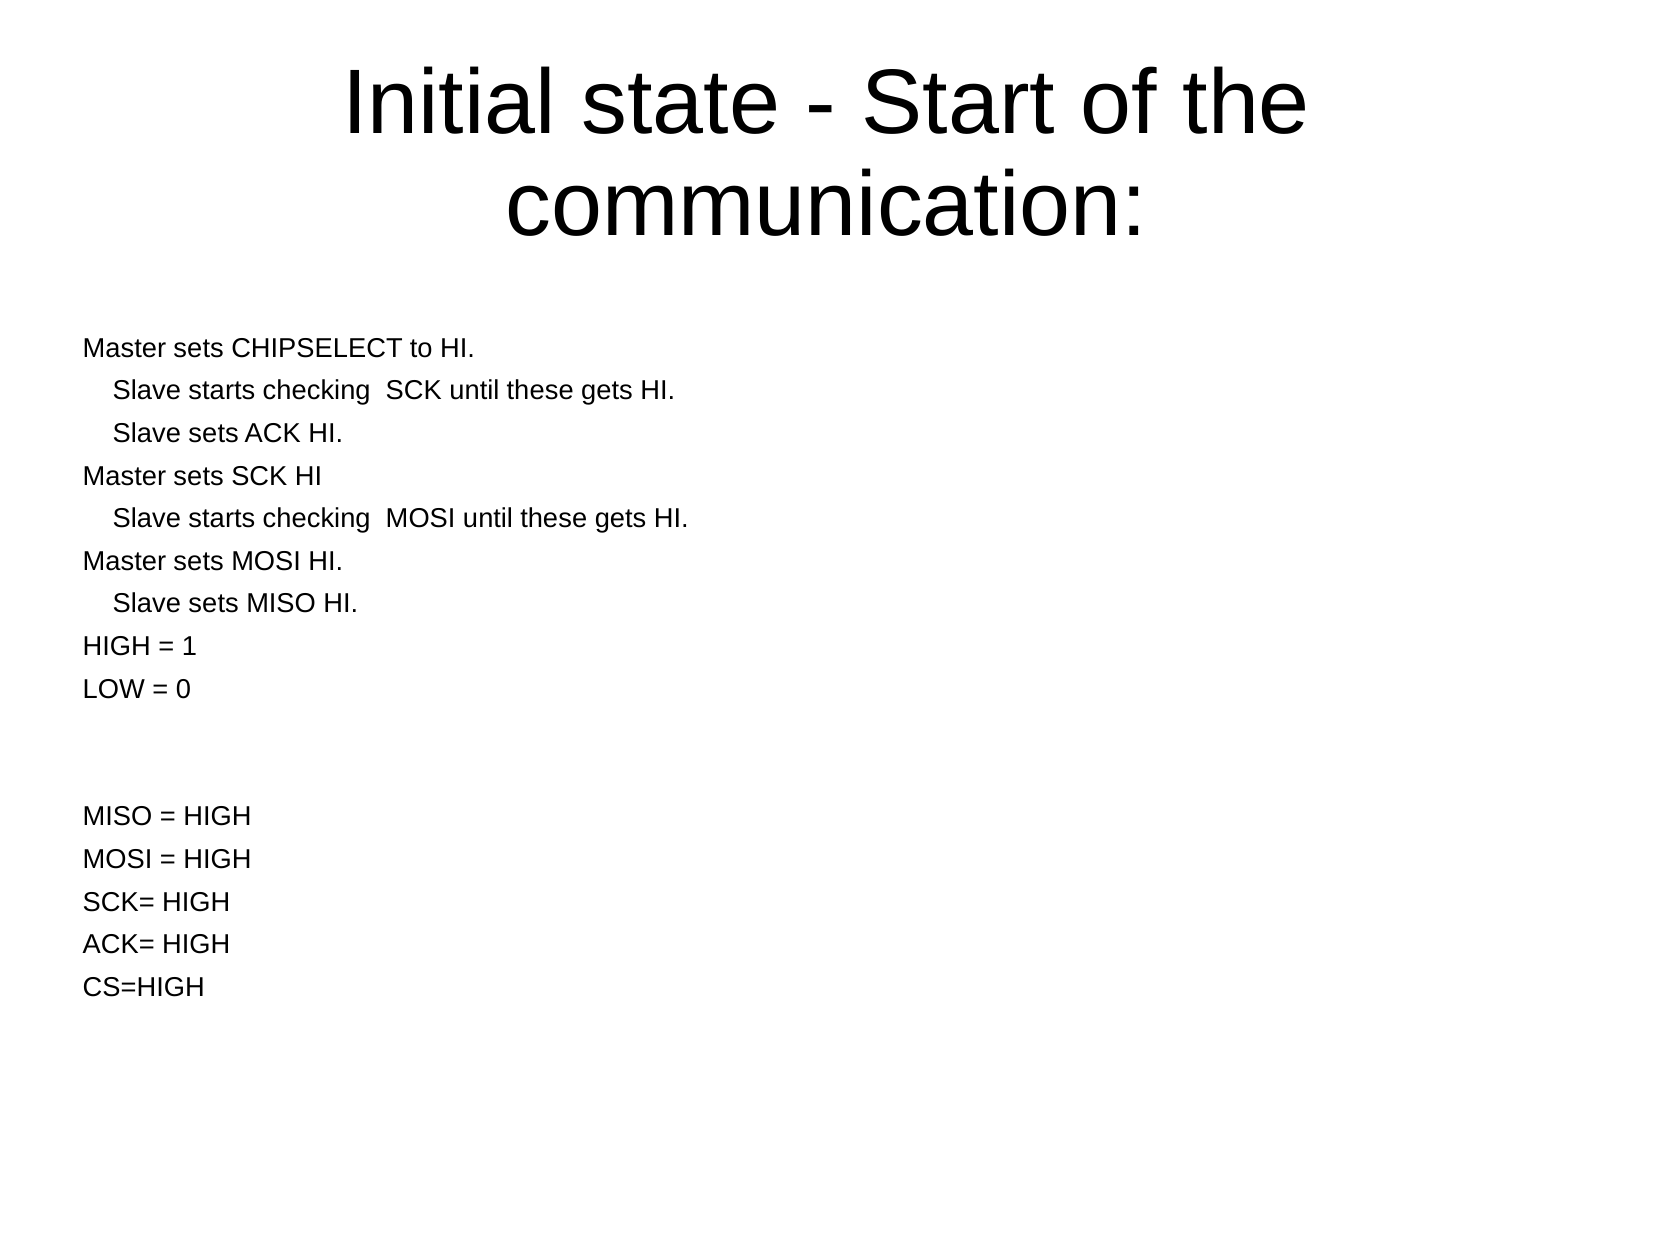

# Initial state - Start of the communication:
Master sets CHIPSELECT to HI.
 Slave starts checking SCK until these gets HI.
 Slave sets ACK HI.
Master sets SCK HI
 Slave starts checking MOSI until these gets HI.
Master sets MOSI HI.
 Slave sets MISO HI.
HIGH = 1
LOW = 0
MISO = HIGH
MOSI = HIGH
SCK= HIGH
ACK= HIGH
CS=HIGH